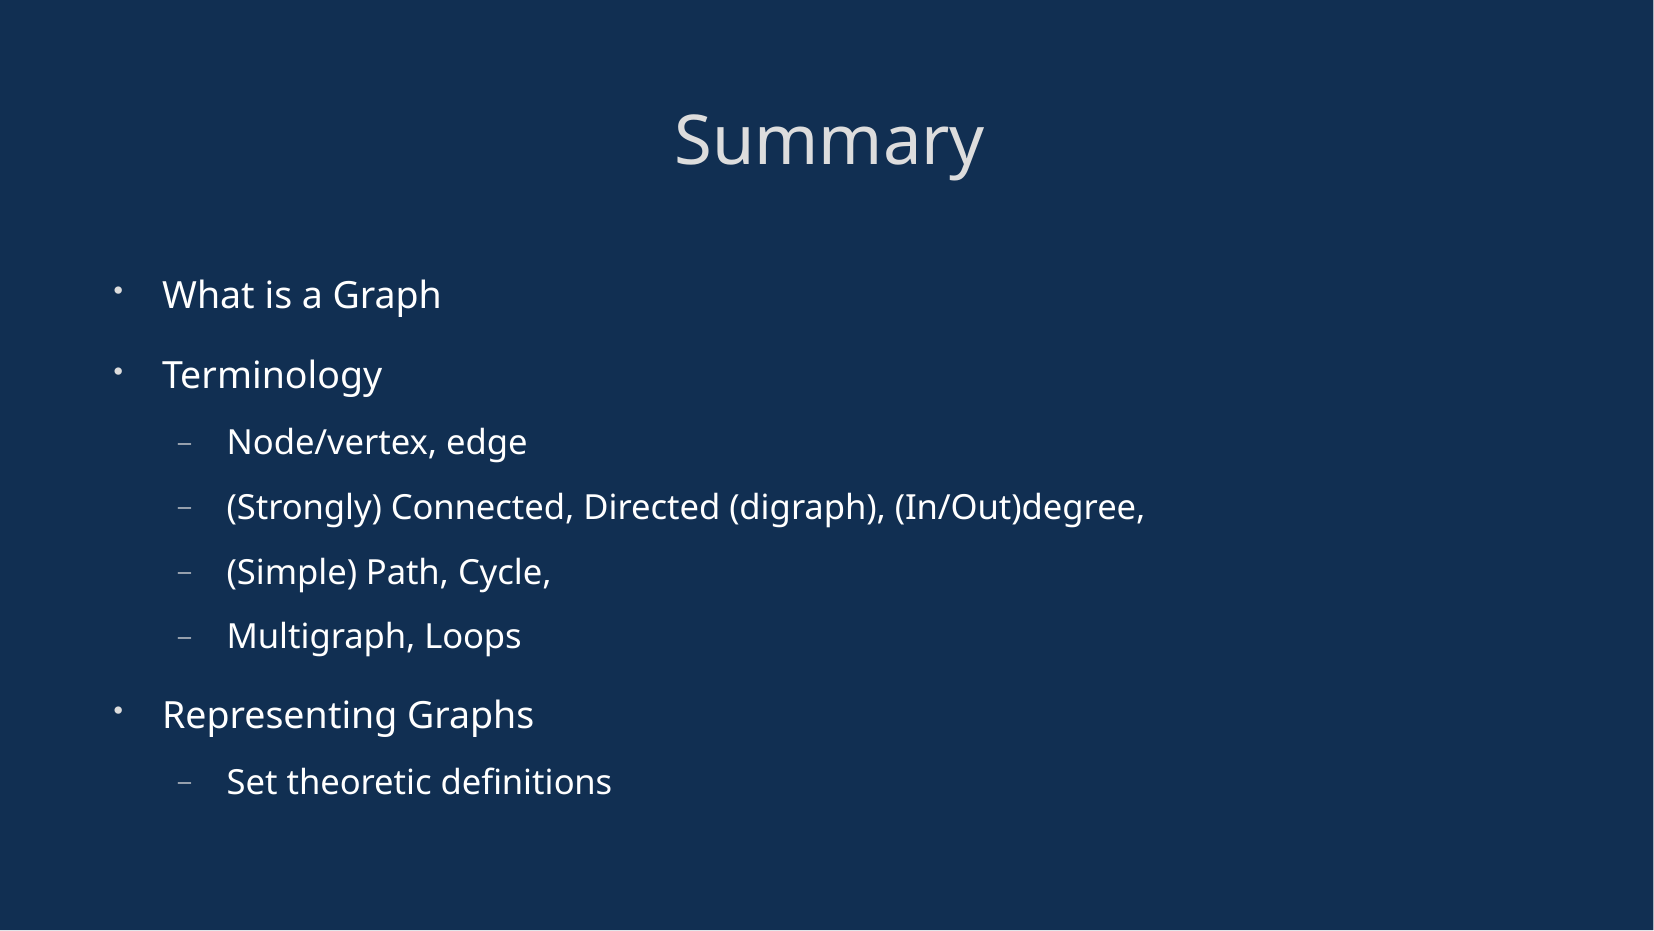

# Summary
What is a Graph
Terminology
Node/vertex, edge
(Strongly) Connected, Directed (digraph), (In/Out)degree,
(Simple) Path, Cycle,
Multigraph, Loops
Representing Graphs
Set theoretic definitions